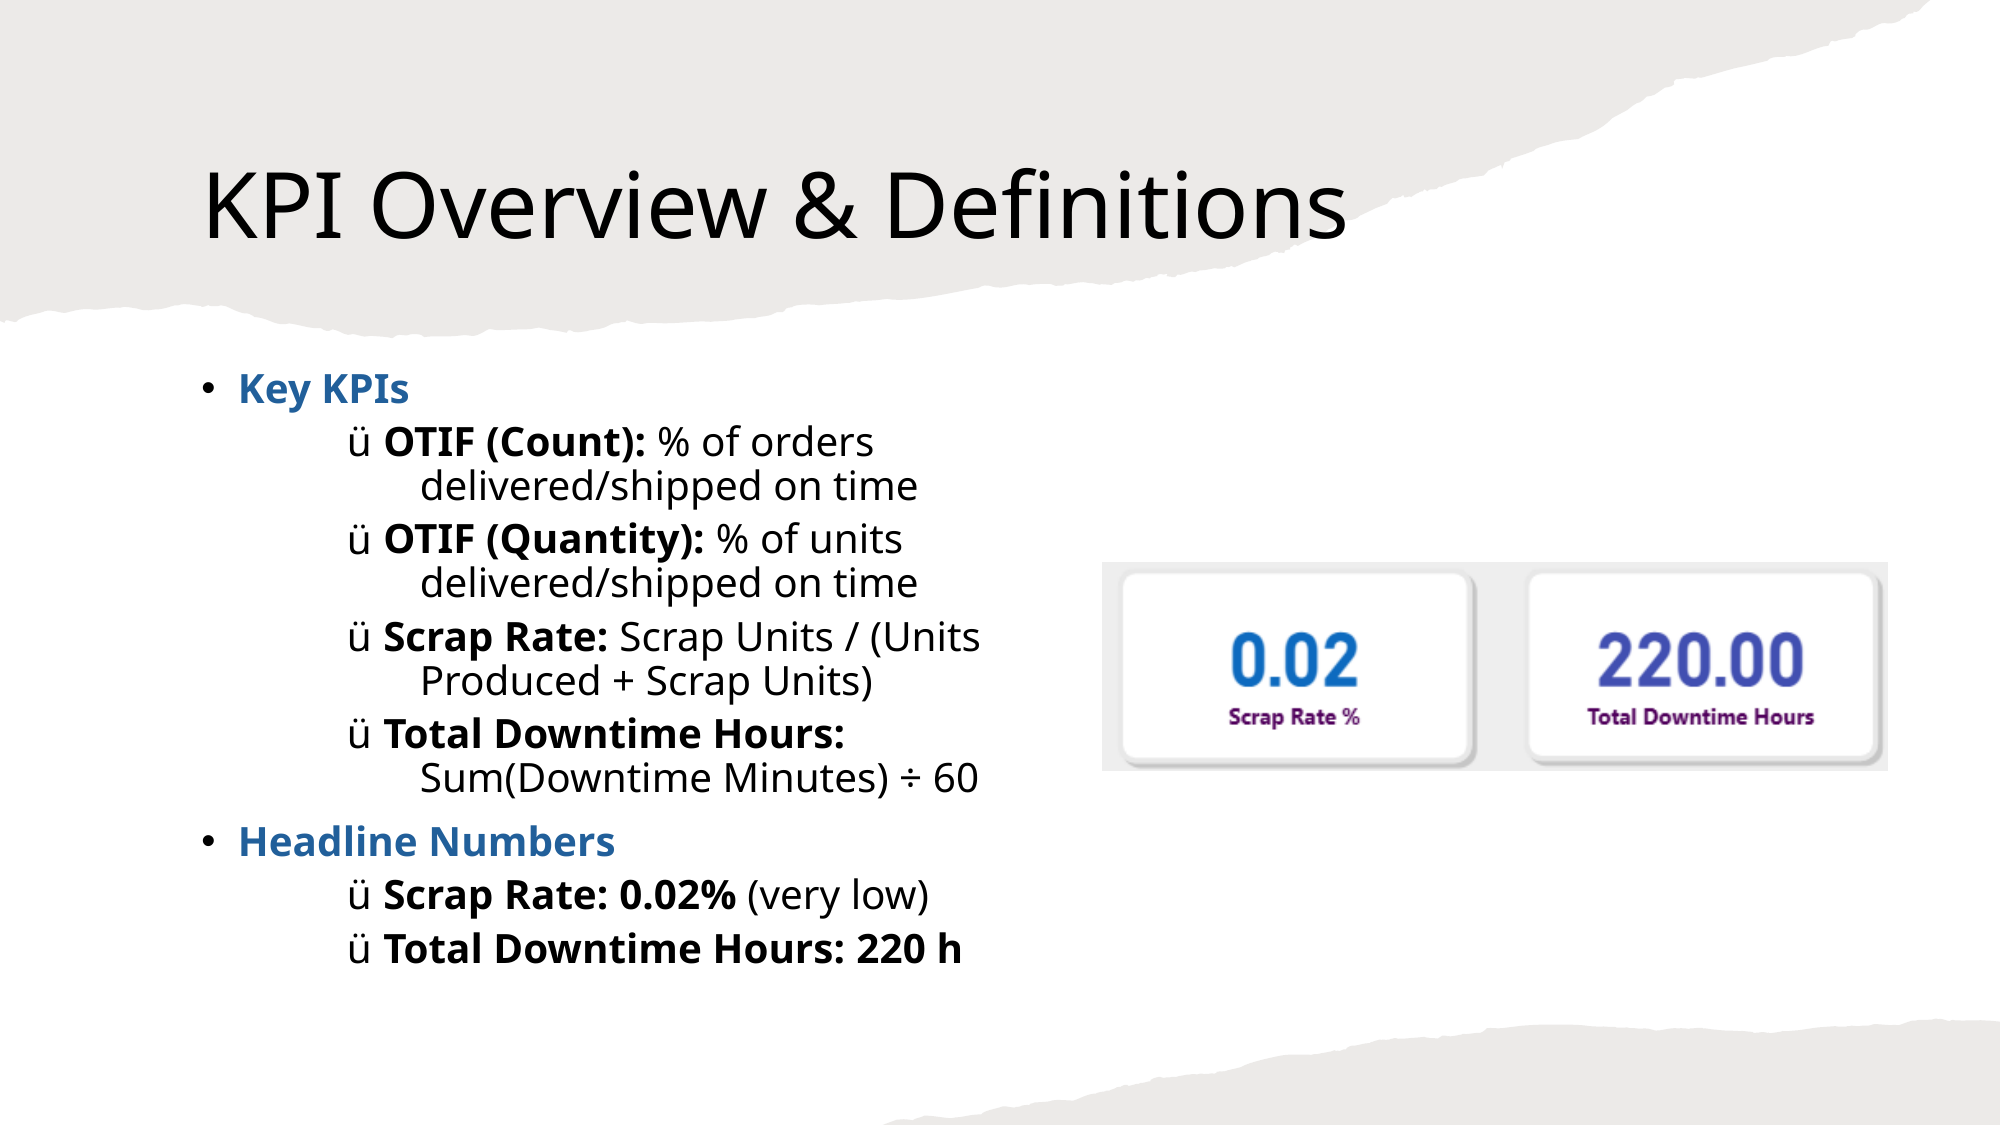

# KPI Overview & Definitions
Key KPIs
OTIF (Count): % of orders delivered/shipped on time
OTIF (Quantity): % of units delivered/shipped on time
Scrap Rate: Scrap Units / (Units Produced + Scrap Units)
Total Downtime Hours: Sum(Downtime Minutes) ÷ 60
Headline Numbers
Scrap Rate: 0.02% (very low)
Total Downtime Hours: 220 h